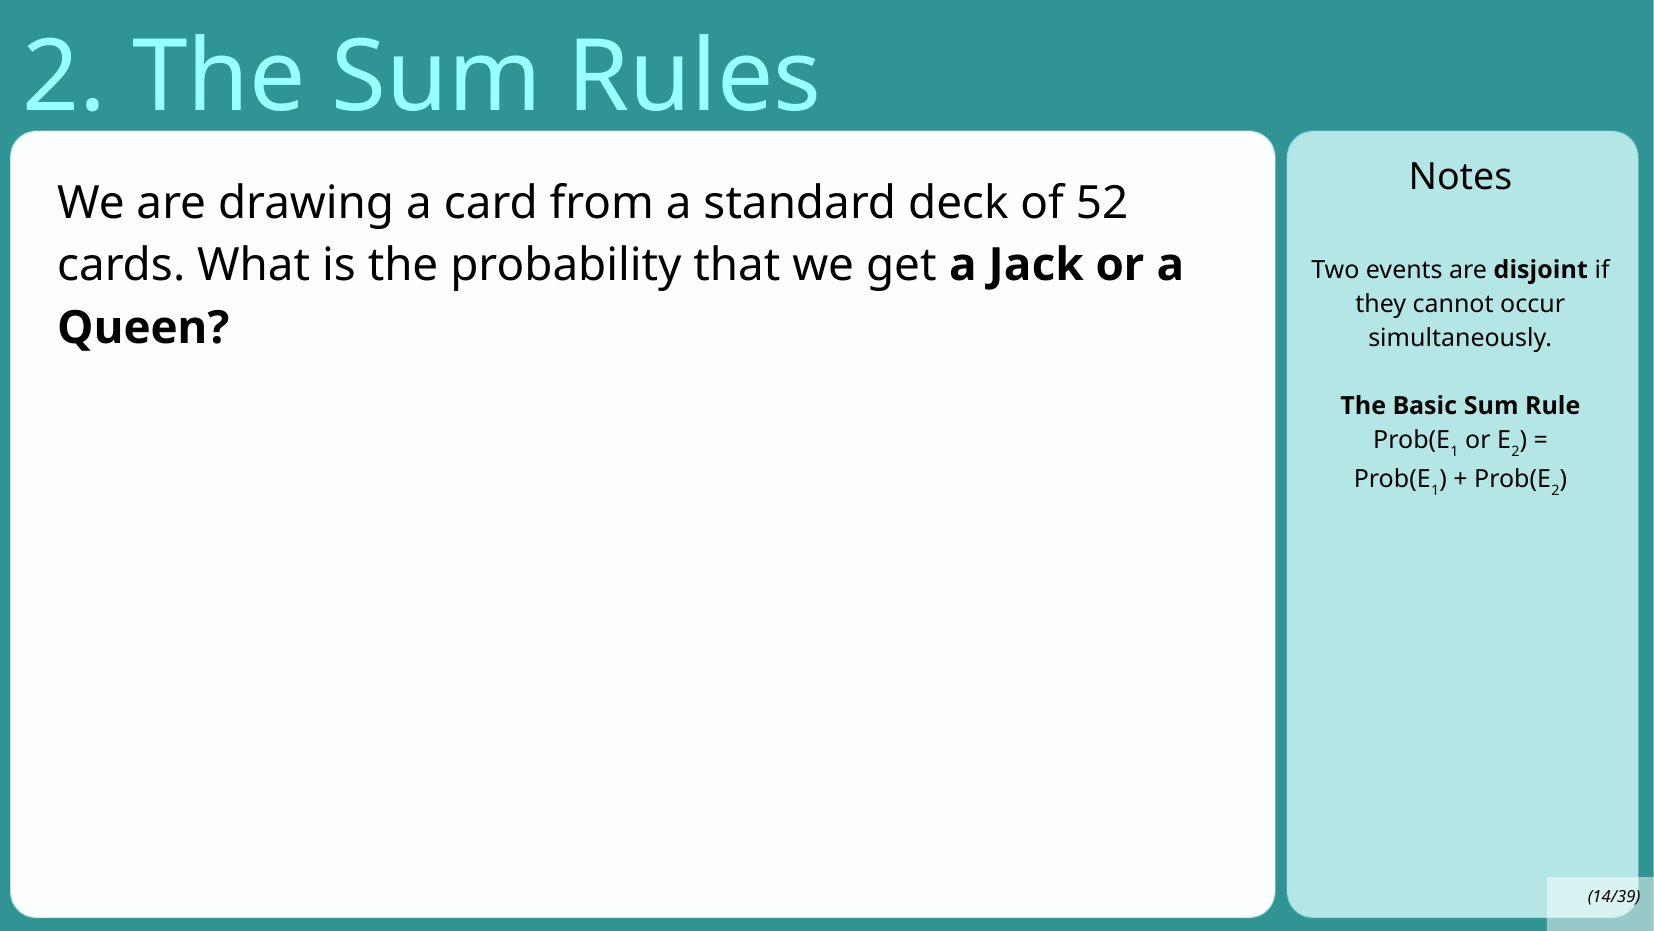

# 2. The Sum Rules
Notes
Two events are disjoint if they cannot occur simultaneously.
The Basic Sum Rule
Prob(E1 or E2) =
Prob(E1) + Prob(E2)
We are drawing a card from a standard deck of 52 cards. What is the probability that we get a Jack or a Queen?